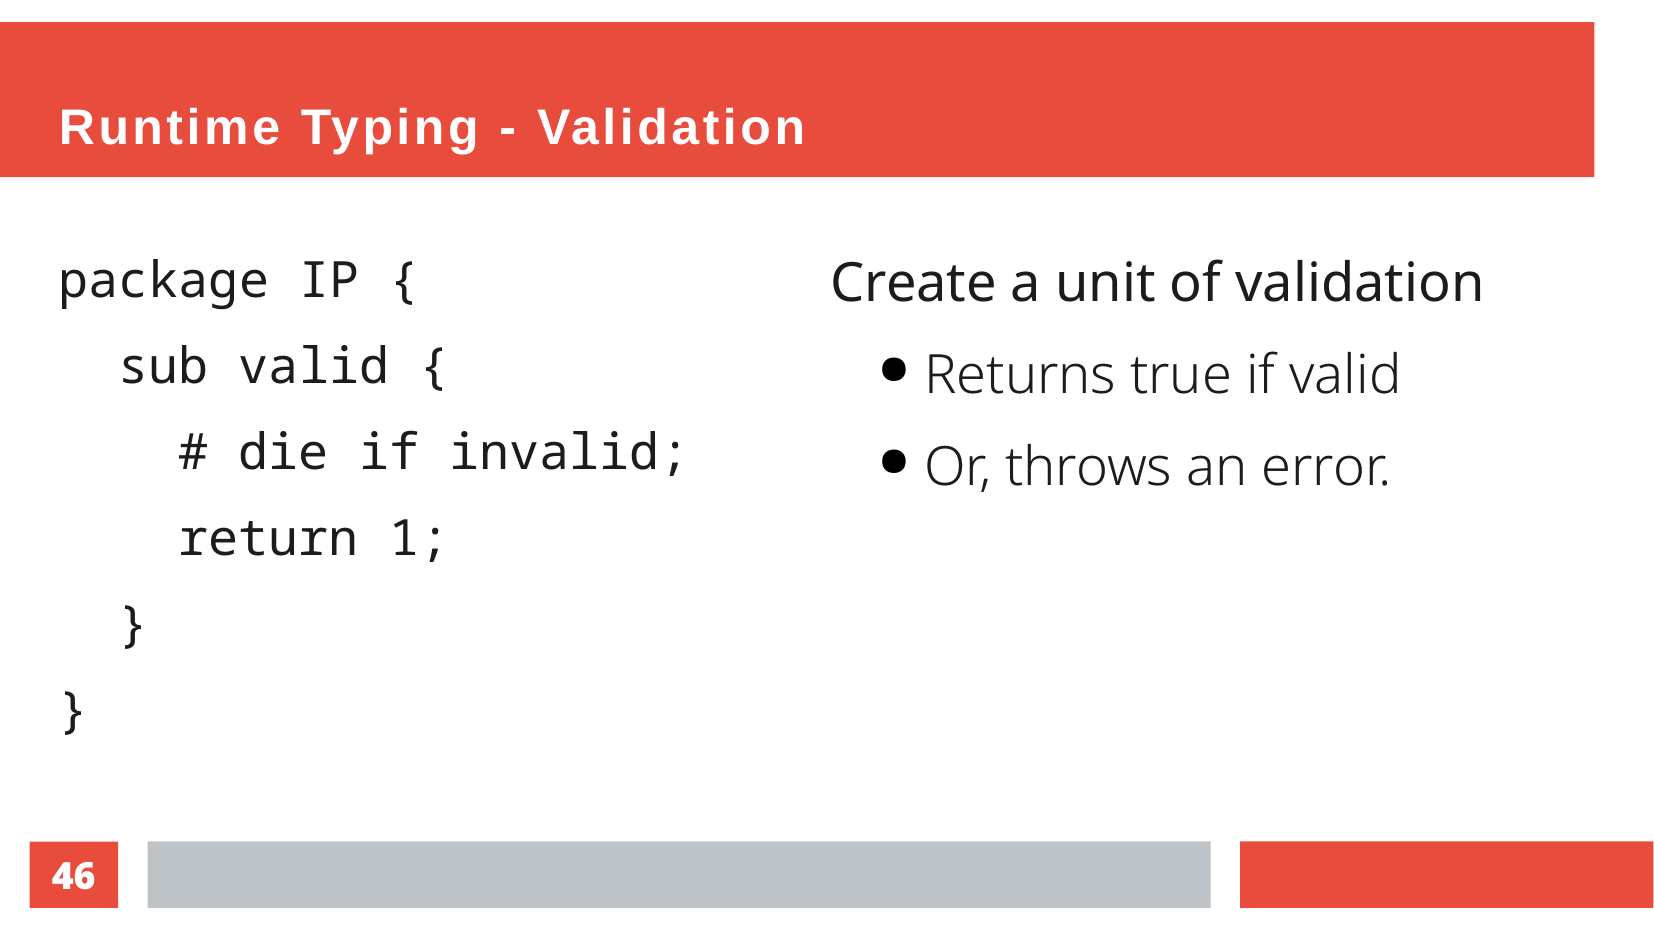

# Runtime Typing - Validation
package IP {
 sub valid {
 # die if invalid;
 return 1;
 }
}
Create a unit of validation
 Returns true if valid
 Or, throws an error.
46